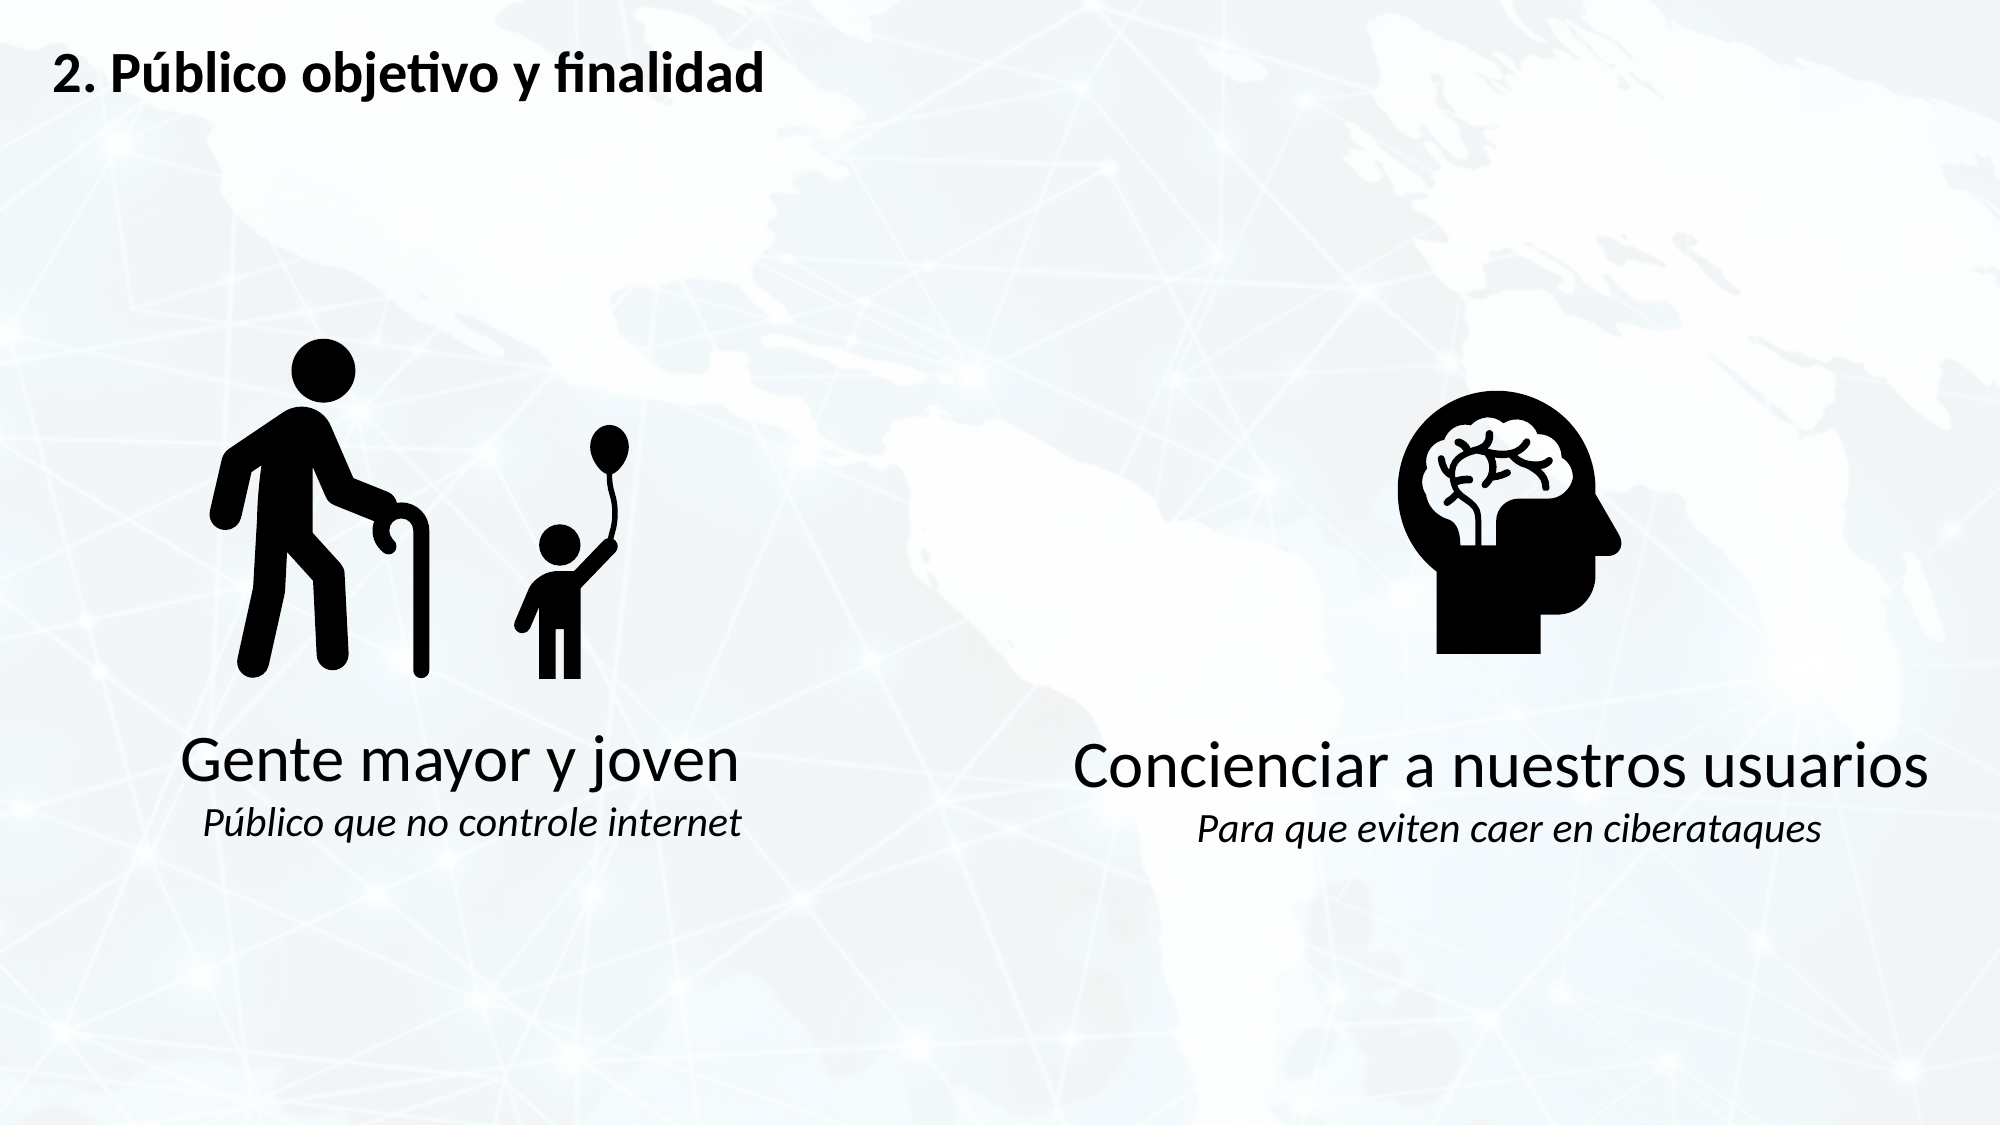

2. Público objetivo y finalidad
Gente mayor y joven
Concienciar a nuestros usuarios
Para que eviten caer en ciberataques
Público que no controle internet